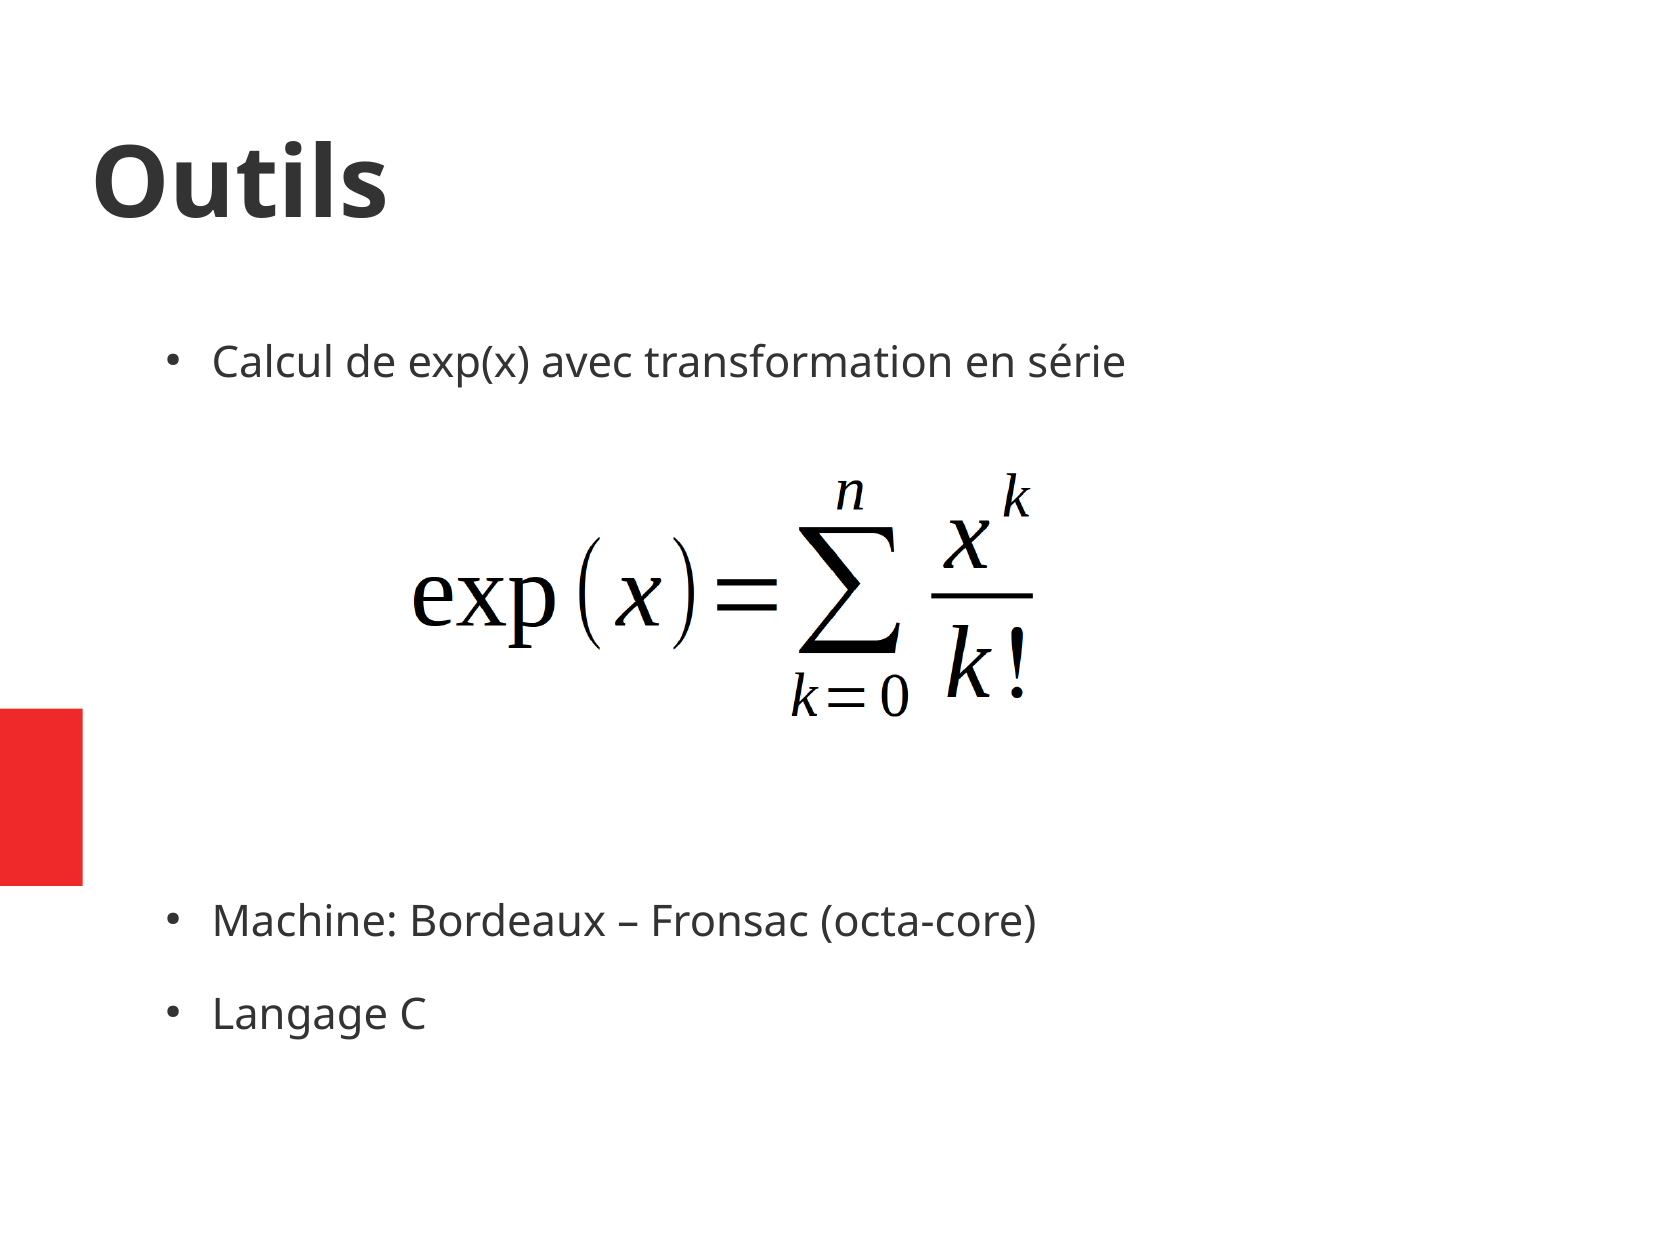

# Outils
Calcul de exp(x) avec transformation en série
Machine: Bordeaux – Fronsac (octa-core)
Langage C